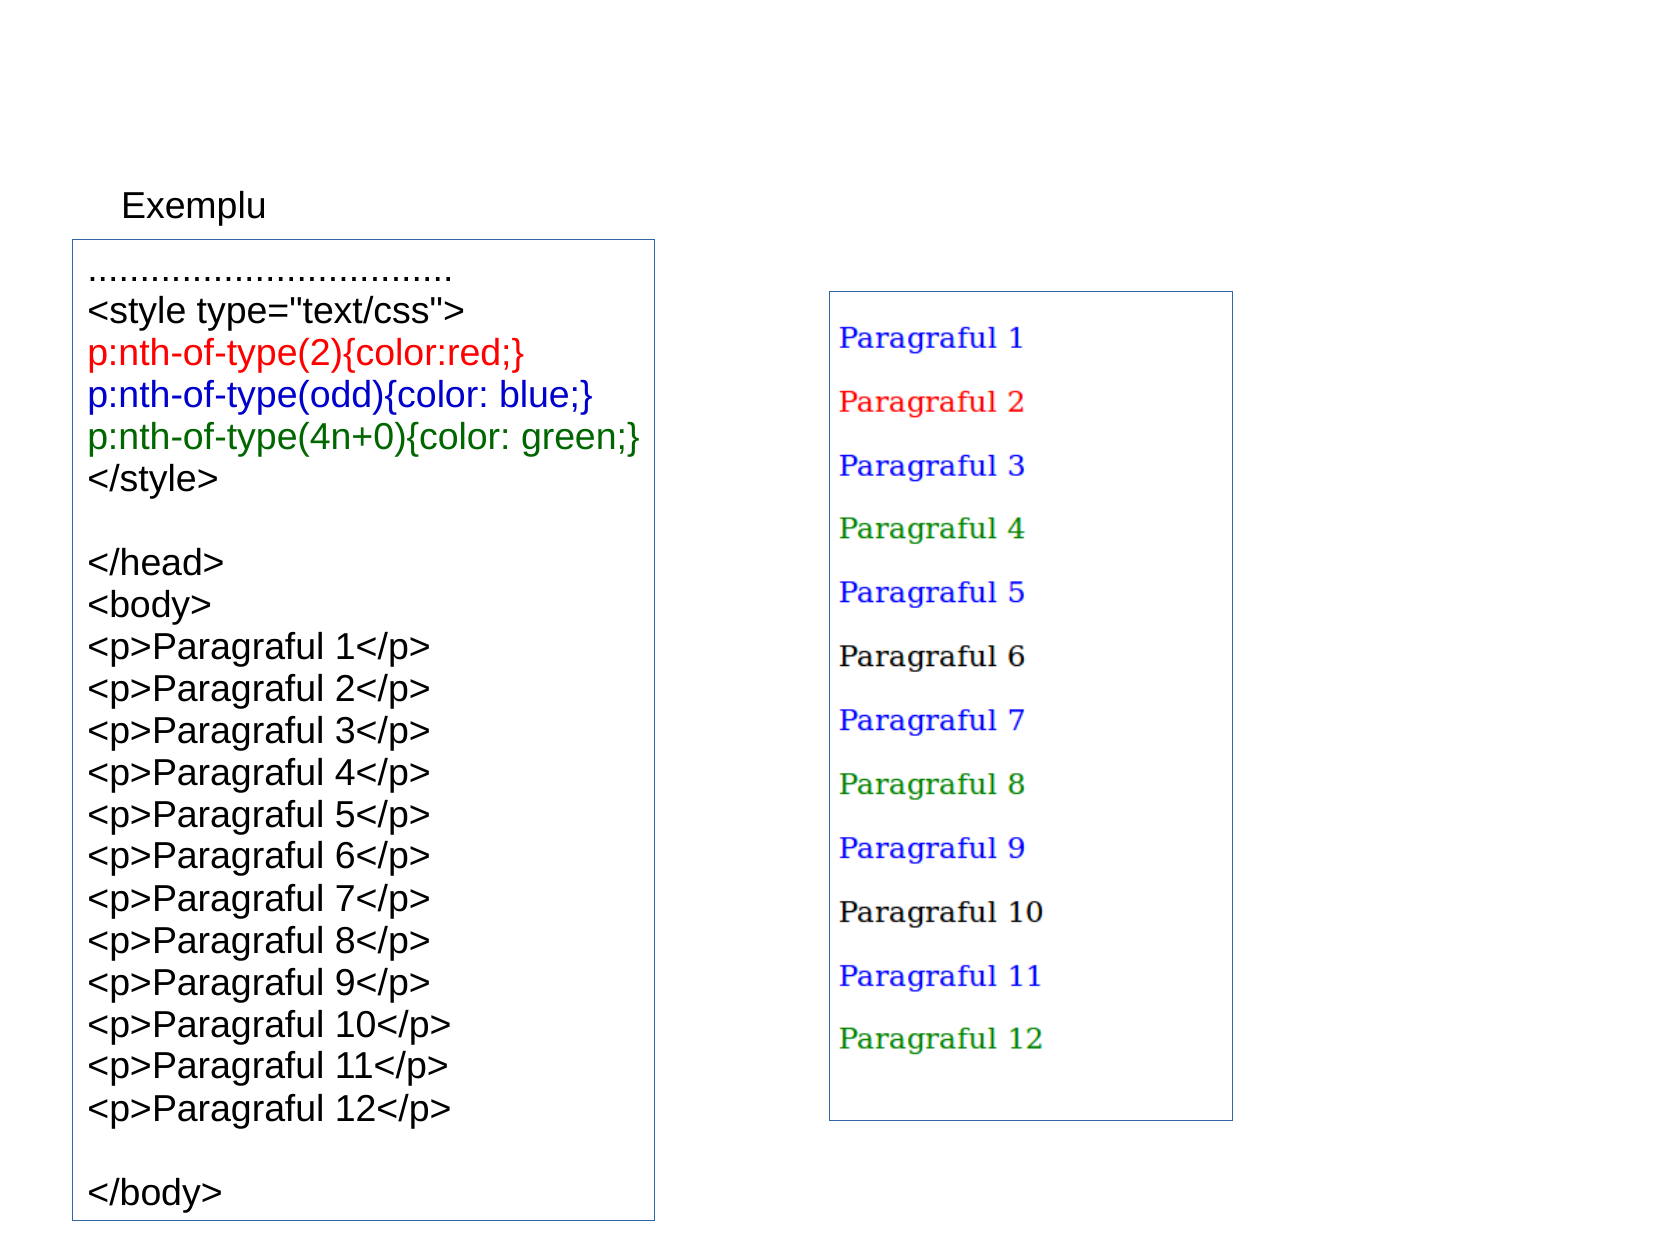

Exemplu
...................................
<style type="text/css">
p:nth-of-type(2){color:red;}
p:nth-of-type(odd){color: blue;}
p:nth-of-type(4n+0){color: green;}
</style>
</head>
<body>
<p>Paragraful 1</p>
<p>Paragraful 2</p>
<p>Paragraful 3</p>
<p>Paragraful 4</p>
<p>Paragraful 5</p>
<p>Paragraful 6</p>
<p>Paragraful 7</p>
<p>Paragraful 8</p>
<p>Paragraful 9</p>
<p>Paragraful 10</p>
<p>Paragraful 11</p>
<p>Paragraful 12</p>
</body>